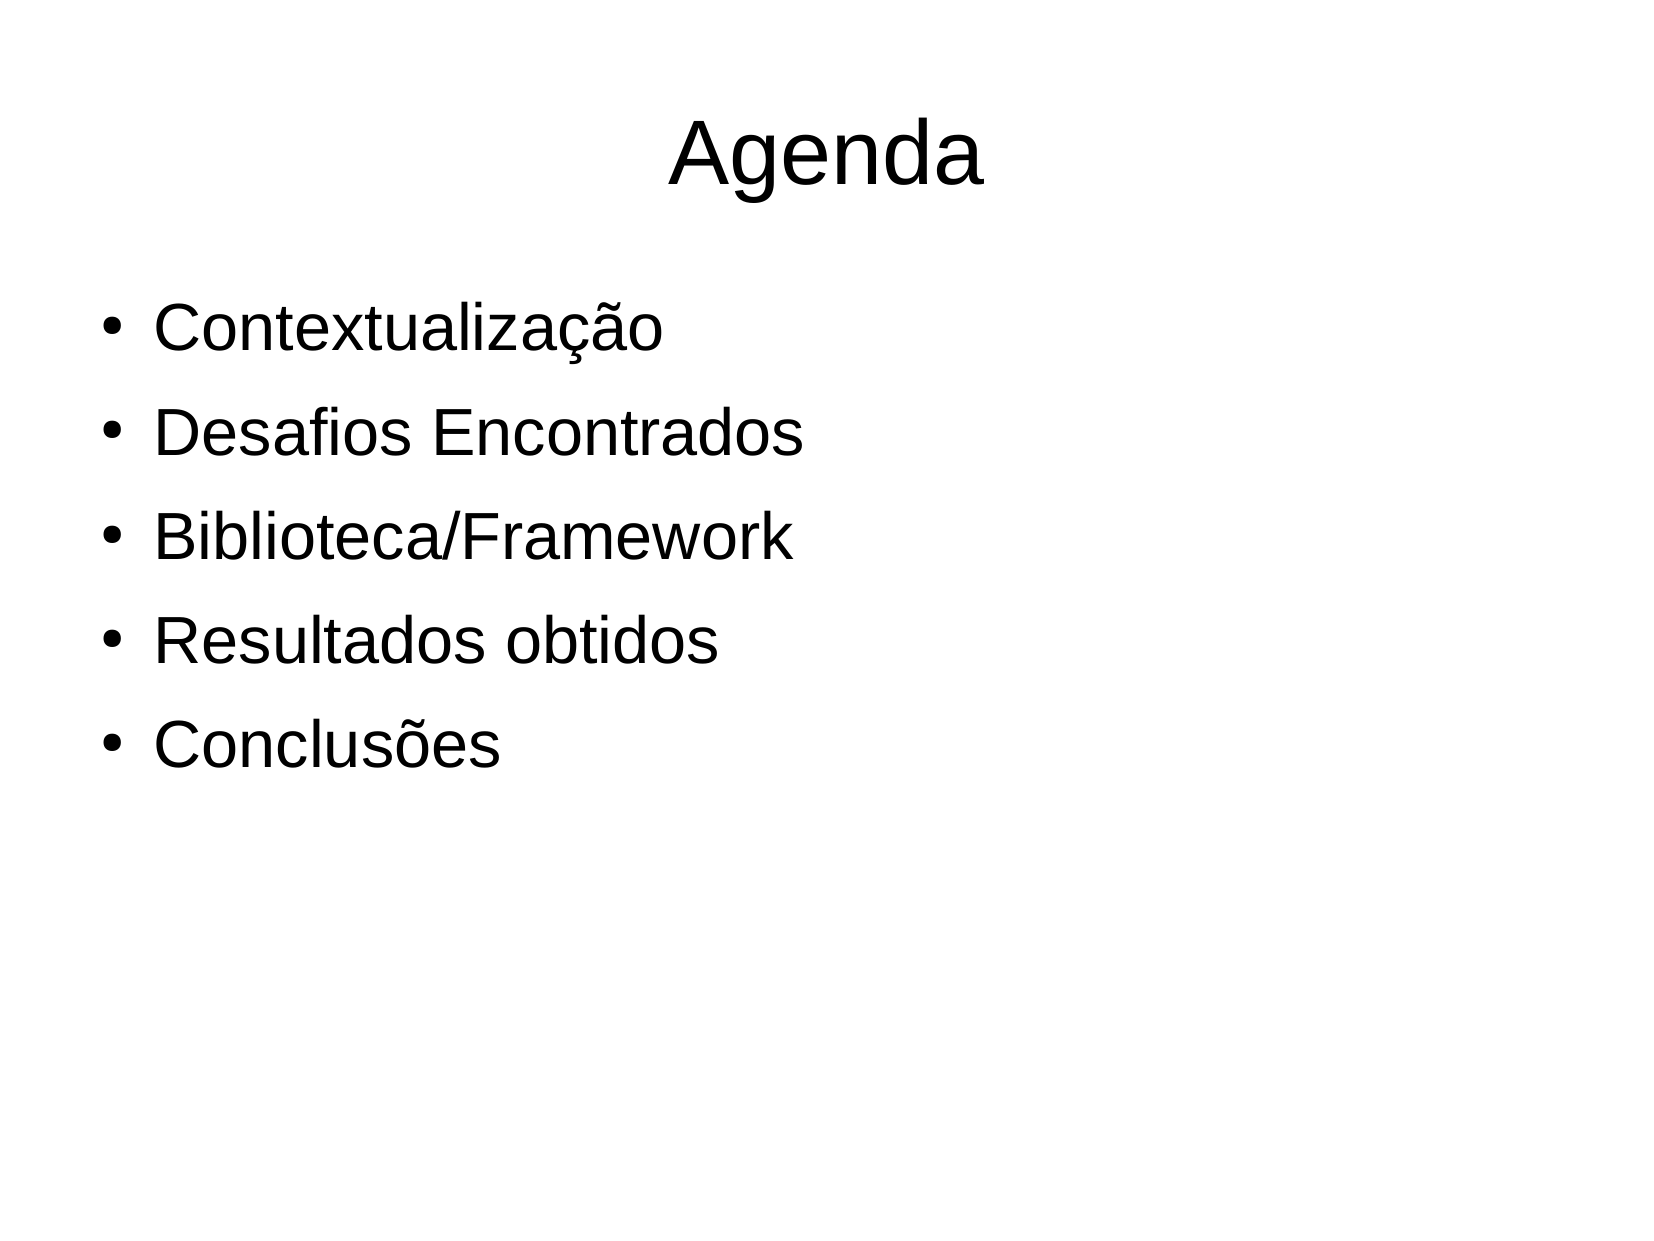

# Agenda
Contextualização
Desafios Encontrados
Biblioteca/Framework
Resultados obtidos
Conclusões